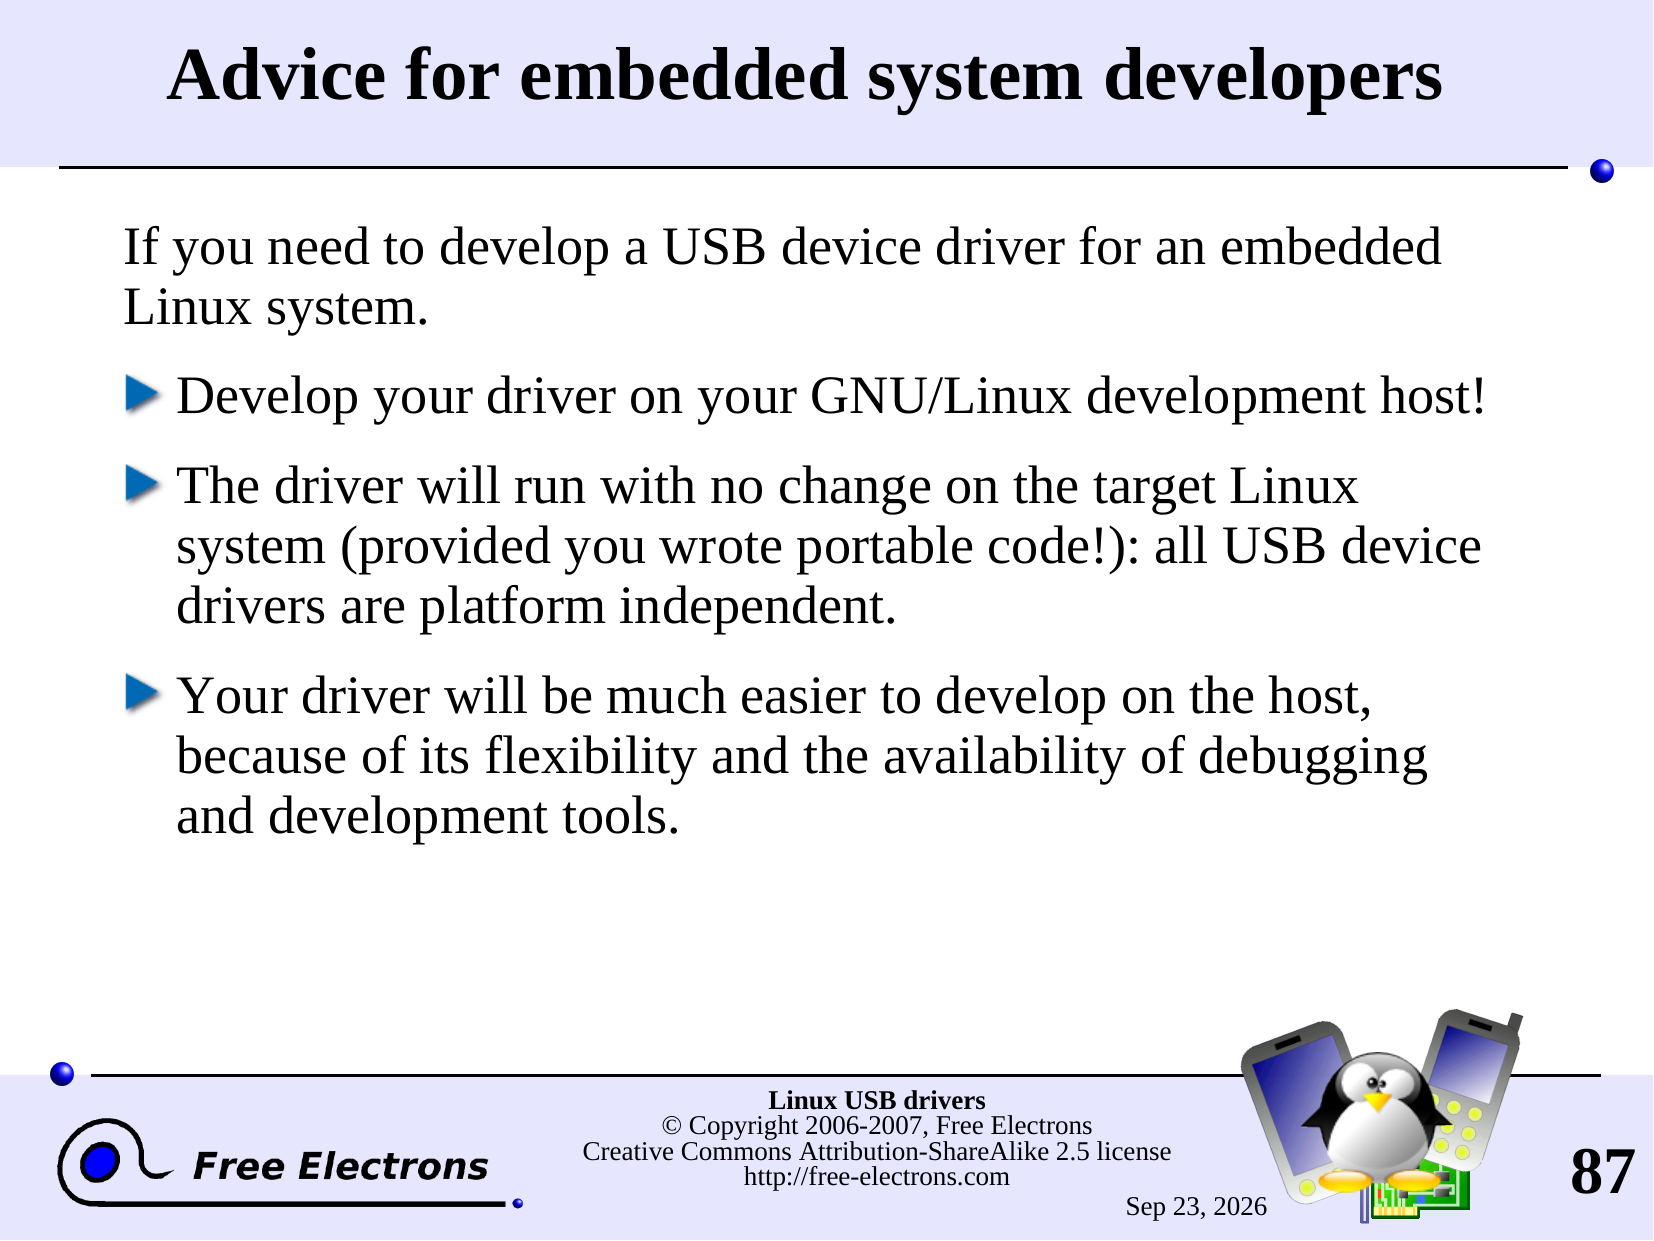

# Advice for embedded system developers
If you need to develop a USB device driver for an embedded Linux system.
Develop your driver on your GNU/Linux development host!
The driver will run with no change on the target Linux system (provided you wrote portable code!): all USB device drivers are platform independent.
Your driver will be much easier to develop on the host, because of its flexibility and the availability of debugging and development tools.